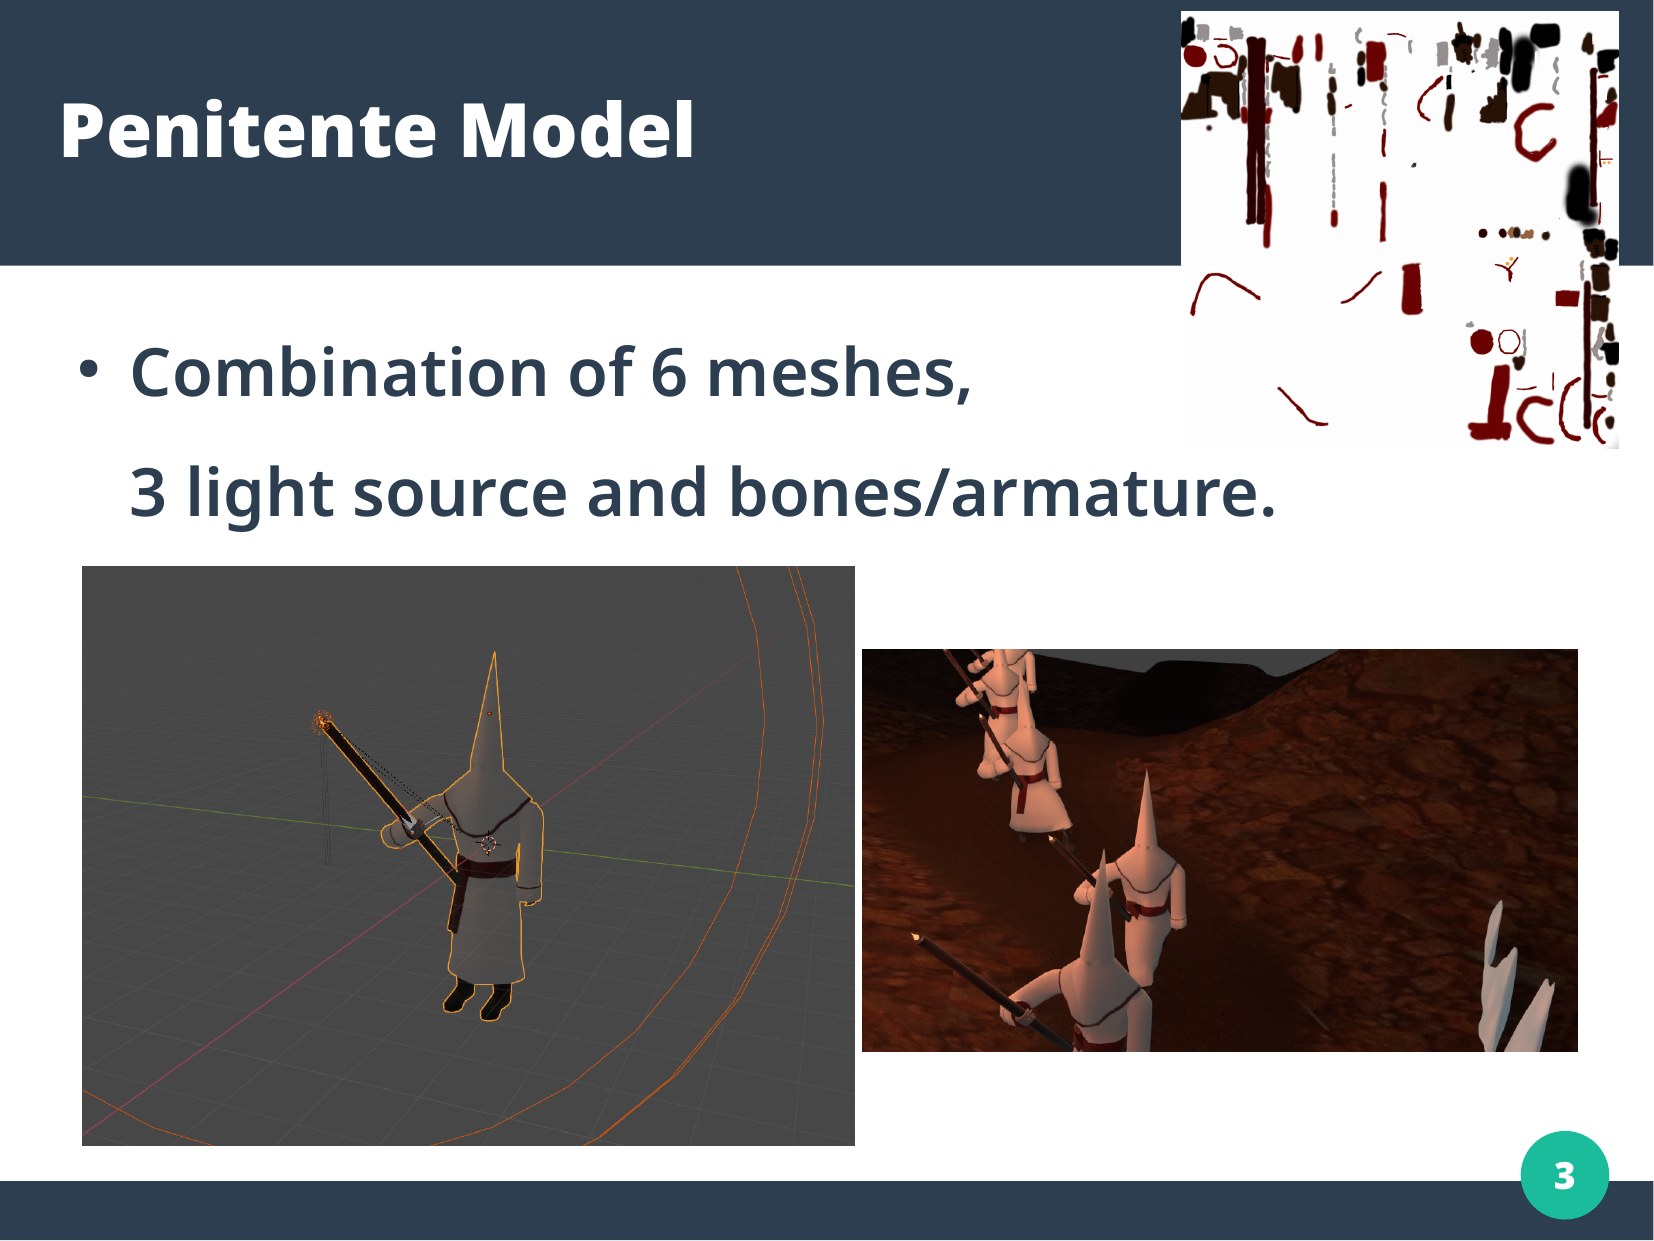

# Penitente Model
Combination of 6 meshes,
3 light source and bones/armature.
3